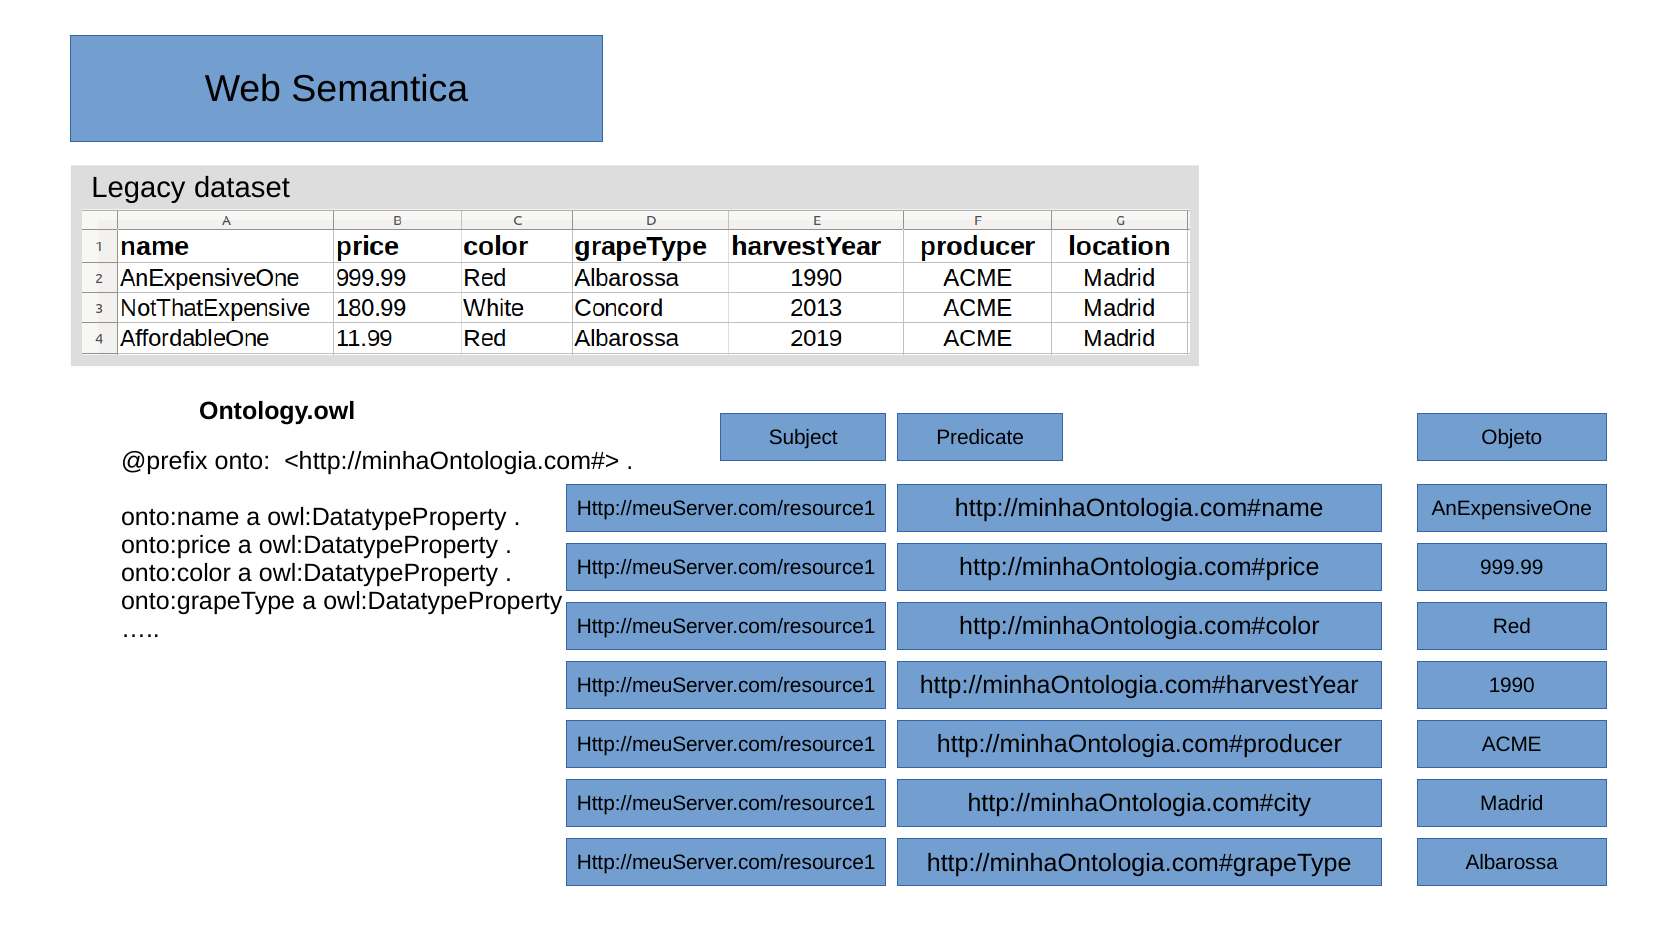

Web Semantica
Legacy dataset
Ontology.owl
Subject
Predicate
Objeto
@prefix onto: <http://minhaOntologia.com#> .
onto:name a owl:DatatypeProperty .
onto:price a owl:DatatypeProperty .
onto:color a owl:DatatypeProperty .
onto:grapeType a owl:DatatypeProperty .
…..
Http://meuServer.com/resource1
http://minhaOntologia.com#name
AnExpensiveOne
Http://meuServer.com/resource1
http://minhaOntologia.com#price
999.99
Http://meuServer.com/resource1
http://minhaOntologia.com#color
Red
Http://meuServer.com/resource1
http://minhaOntologia.com#harvestYear
1990
Http://meuServer.com/resource1
http://minhaOntologia.com#producer
ACME
Http://meuServer.com/resource1
http://minhaOntologia.com#city
Madrid
Http://meuServer.com/resource1
http://minhaOntologia.com#grapeType
Albarossa